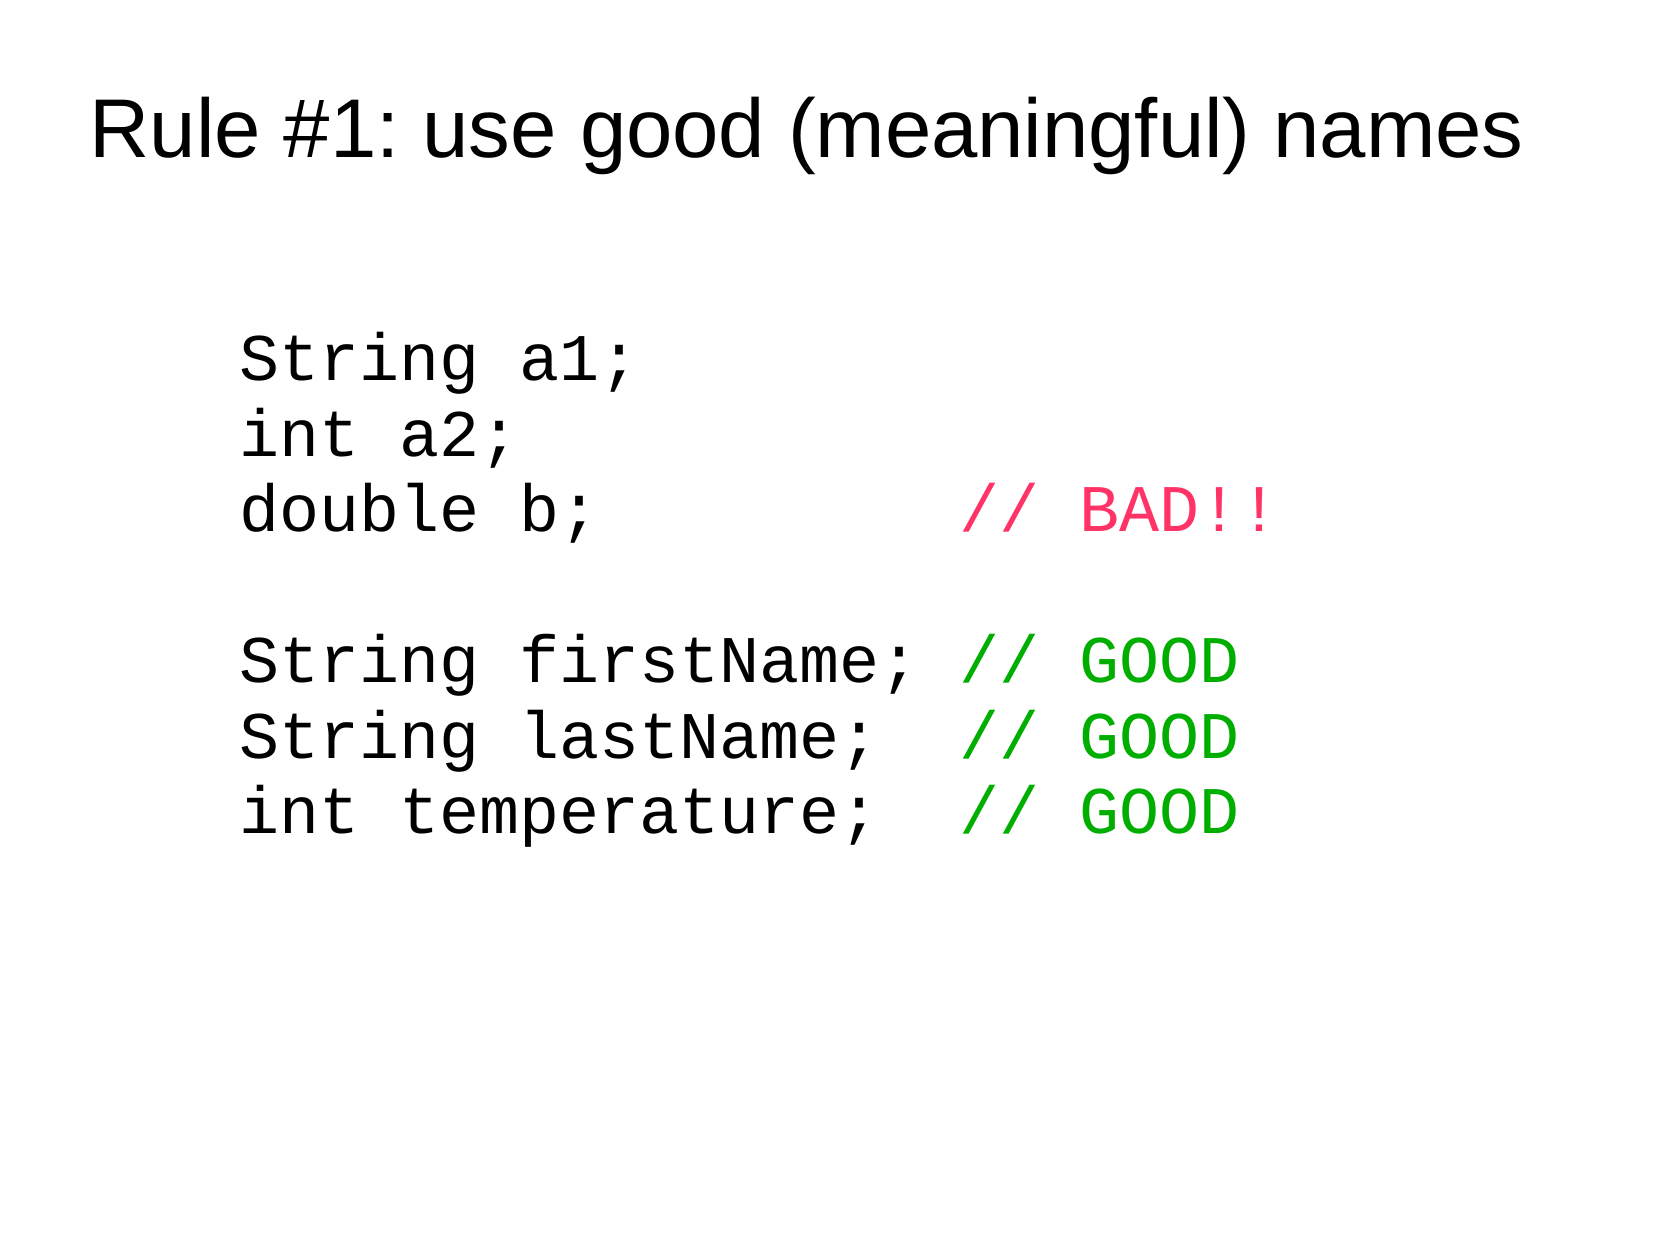

Rule #1: use good (meaningful) names
String a1;
int a2;
double b; // BAD!!
String firstName; // GOOD
String lastName; // GOOD
int temperature; // GOOD